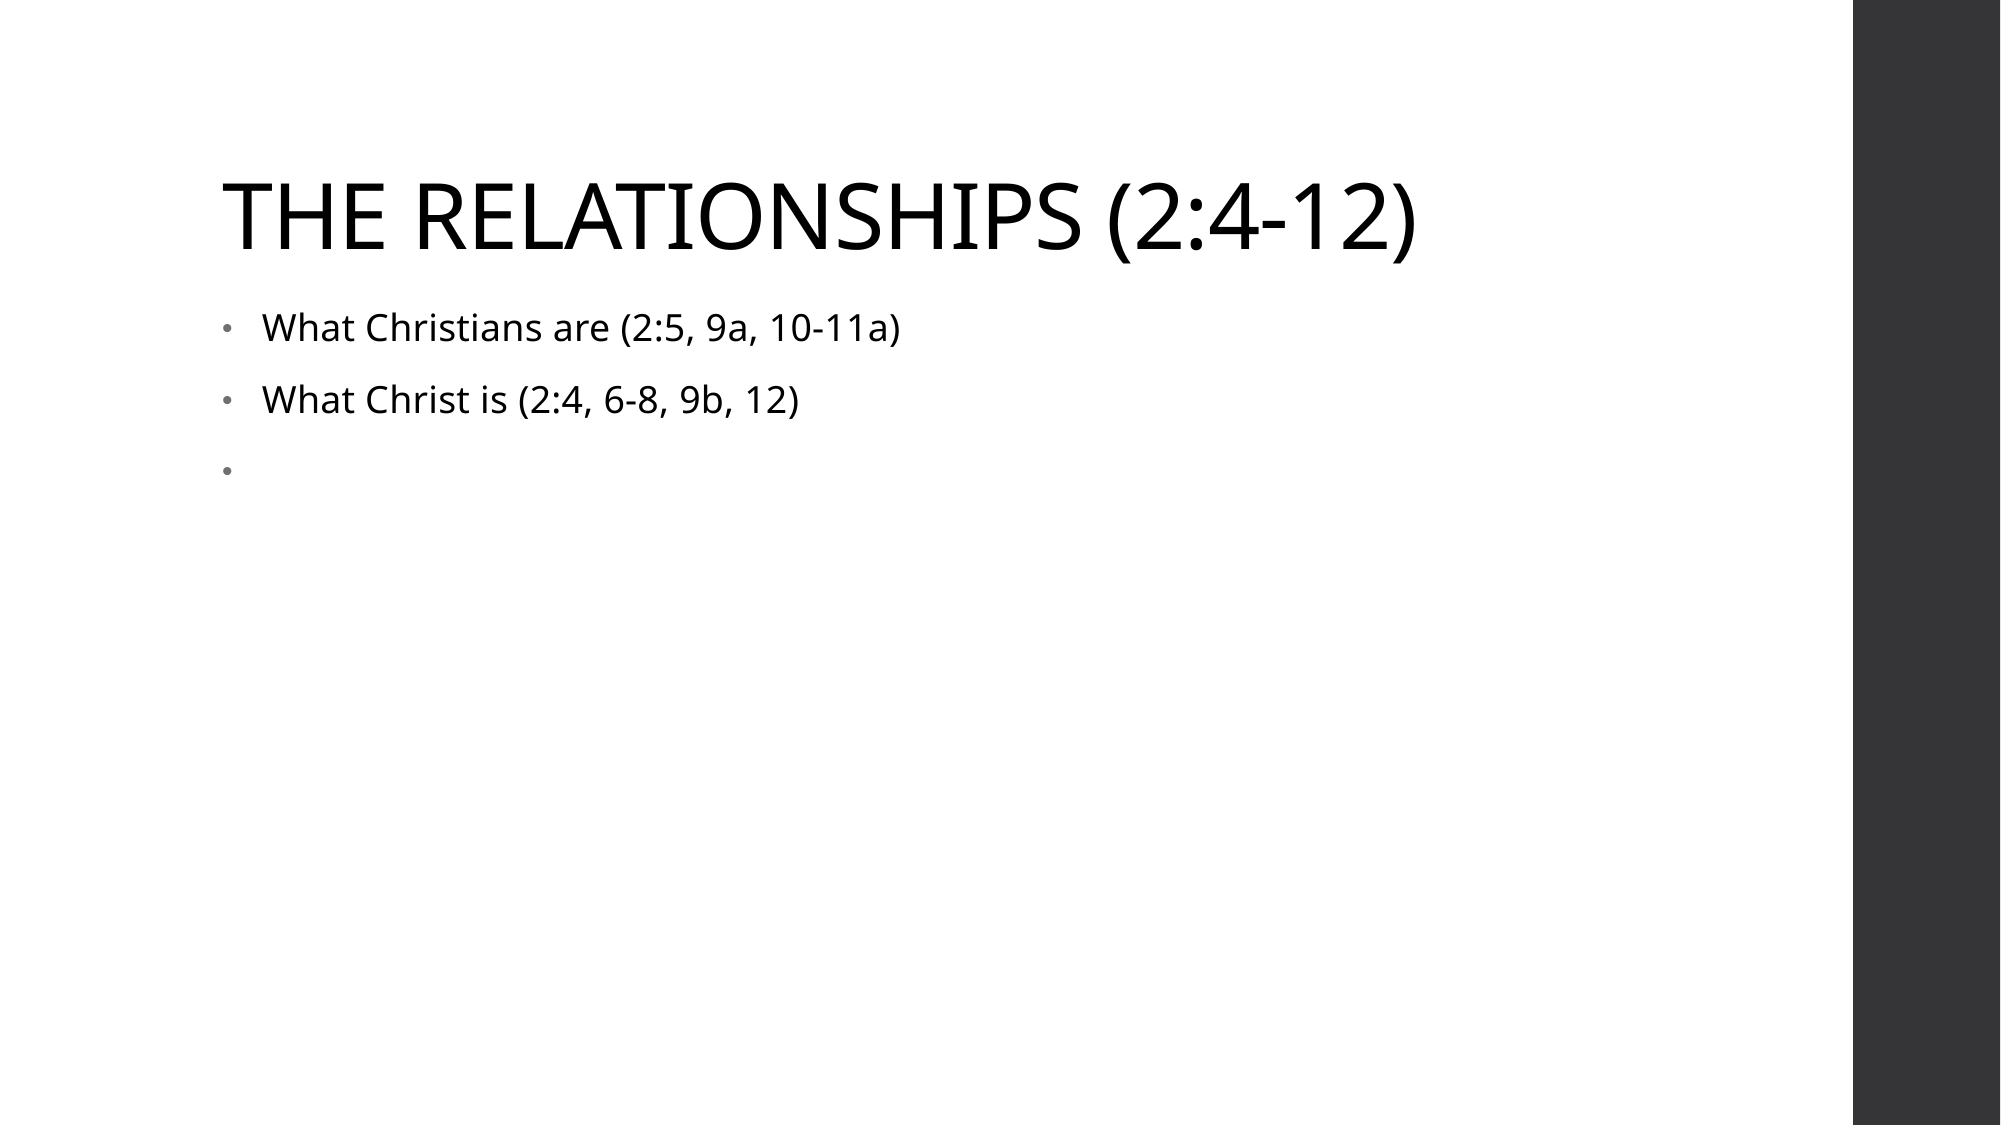

# THE RELATIONSHIPS (2:4-12)
 What Christians are (2:5, 9a, 10-11a)
 What Christ is (2:4, 6-8, 9b, 12)